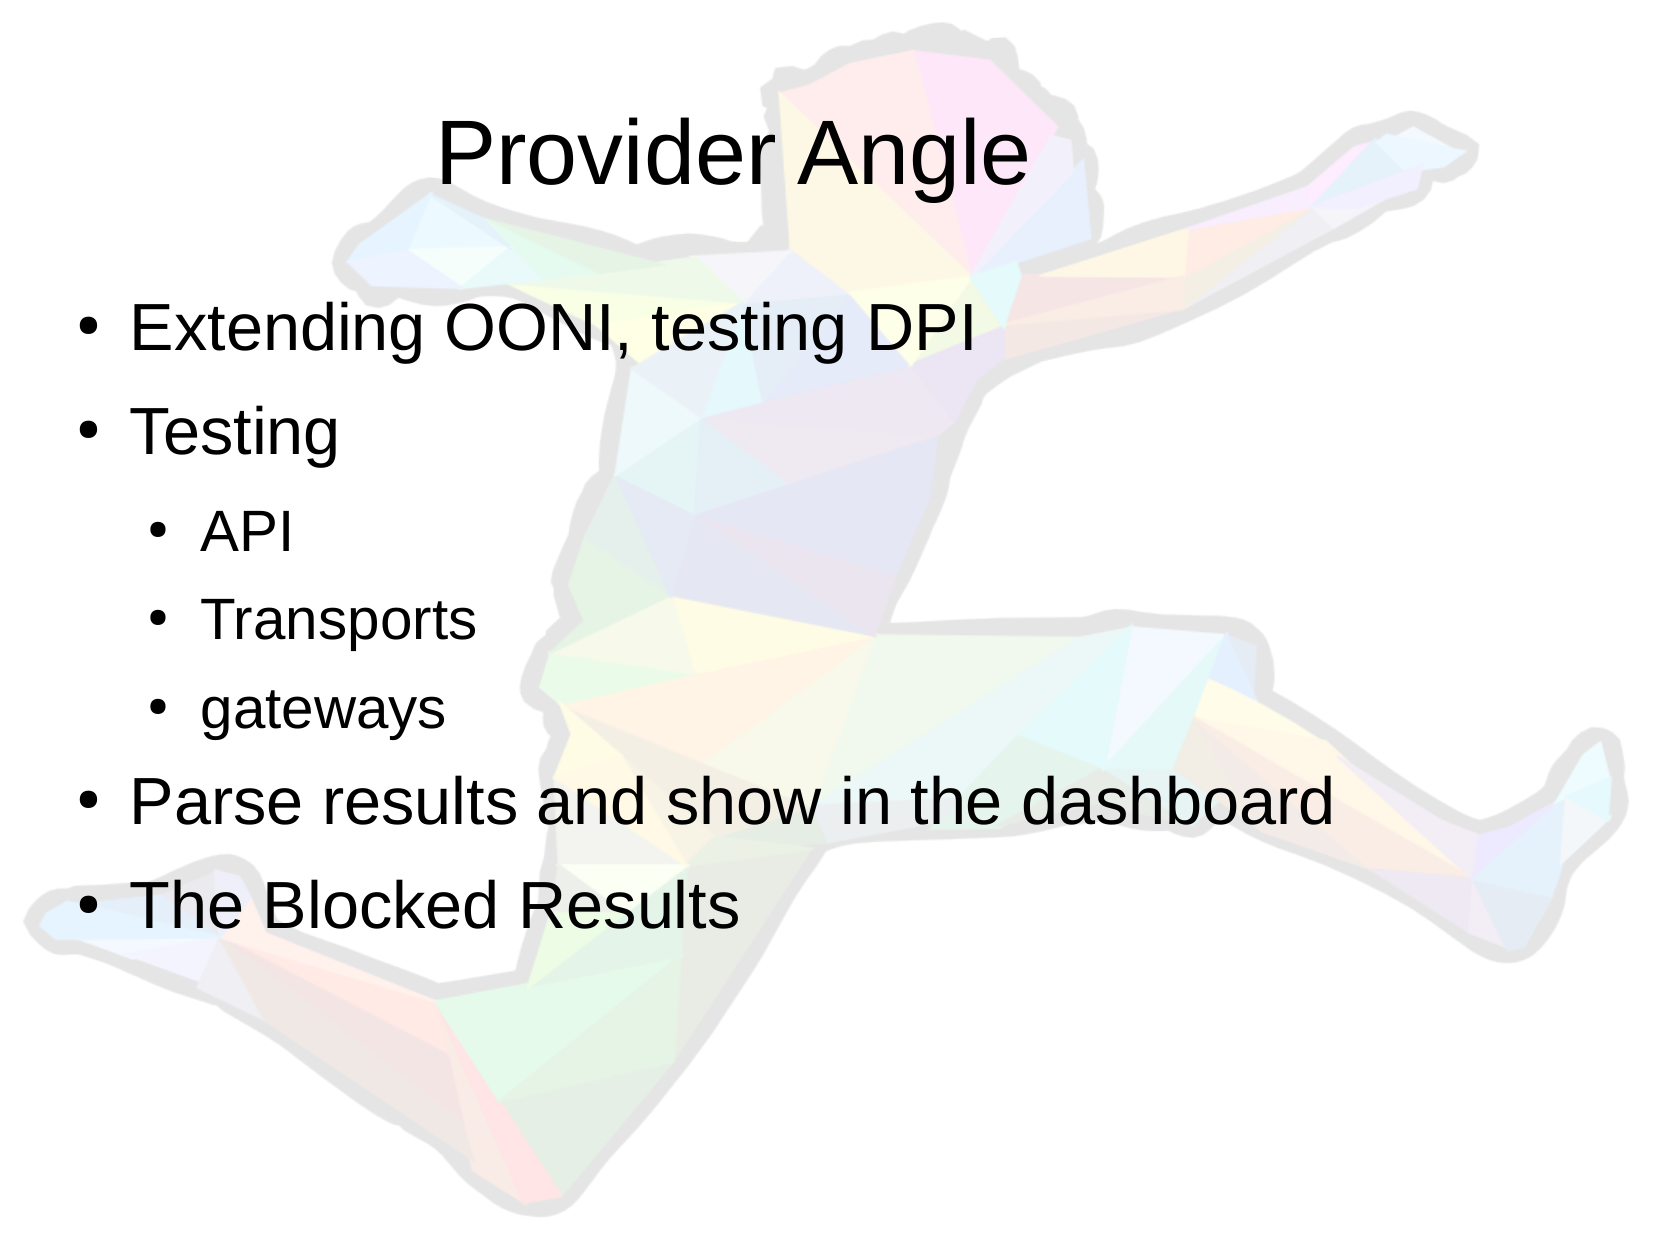

# Provider Angle
Extending OONI, testing DPI
Testing
API
Transports
gateways
Parse results and show in the dashboard
The Blocked Results